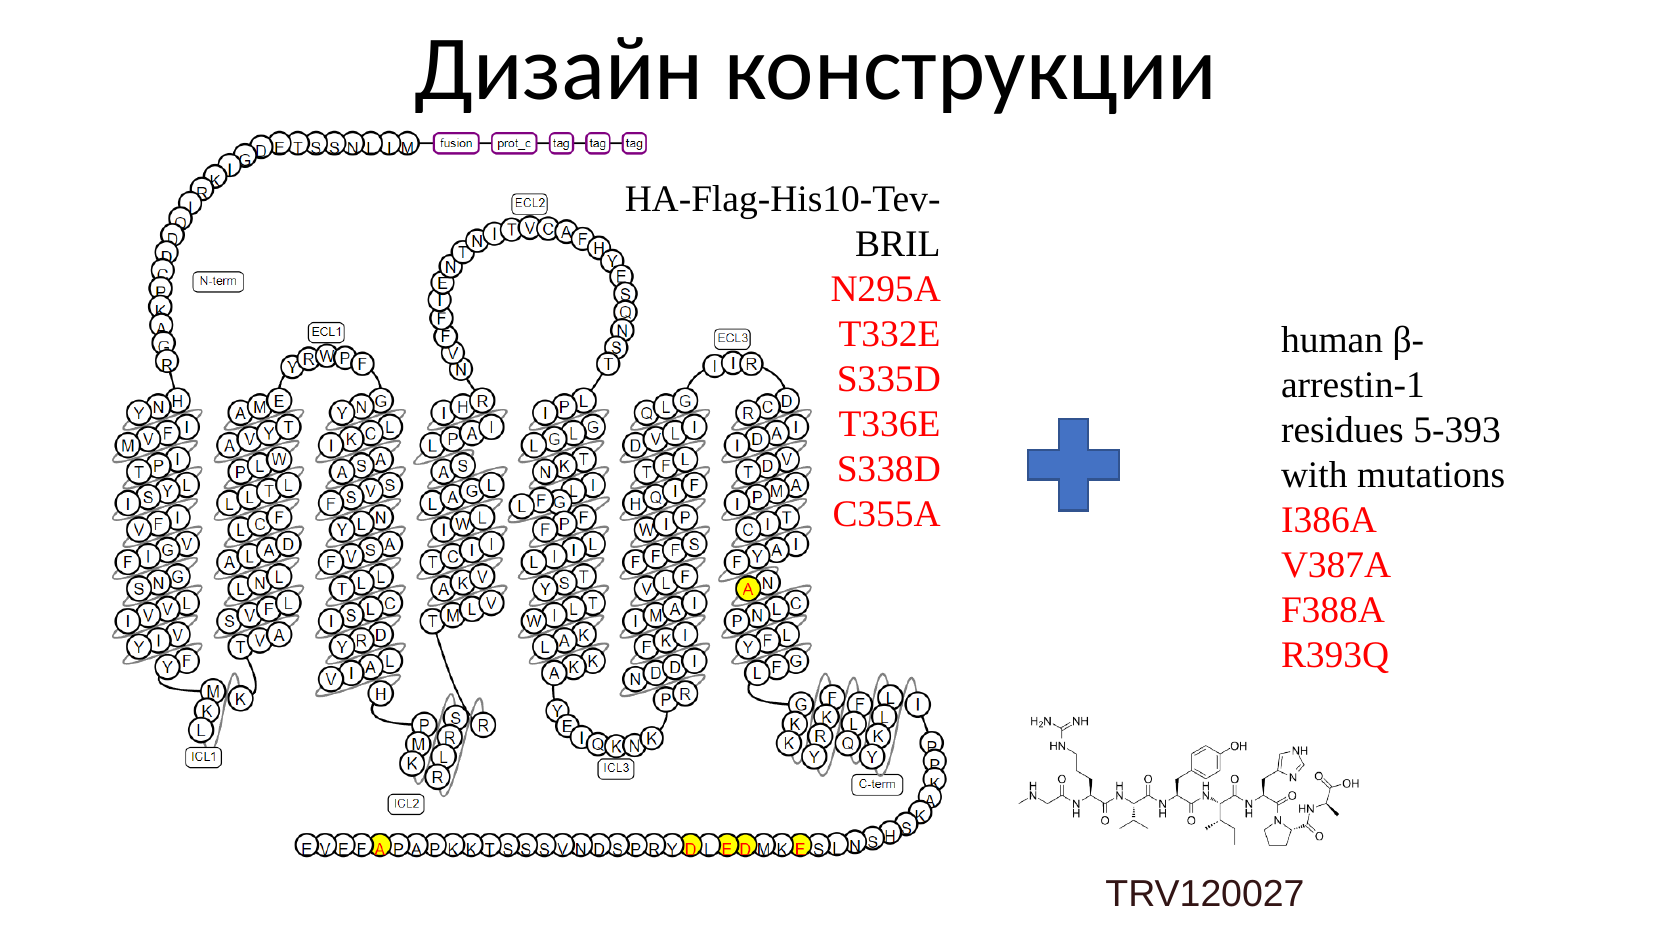

# Дизайн конструкции
HA-Flag-His10-Tev-BRIL
N295A
T332E
S335D
T336E
S338D
C355A
human β-arrestin-1
residues 5-393
with mutations
I386A
V387A
F388A
R393Q
TRV120027